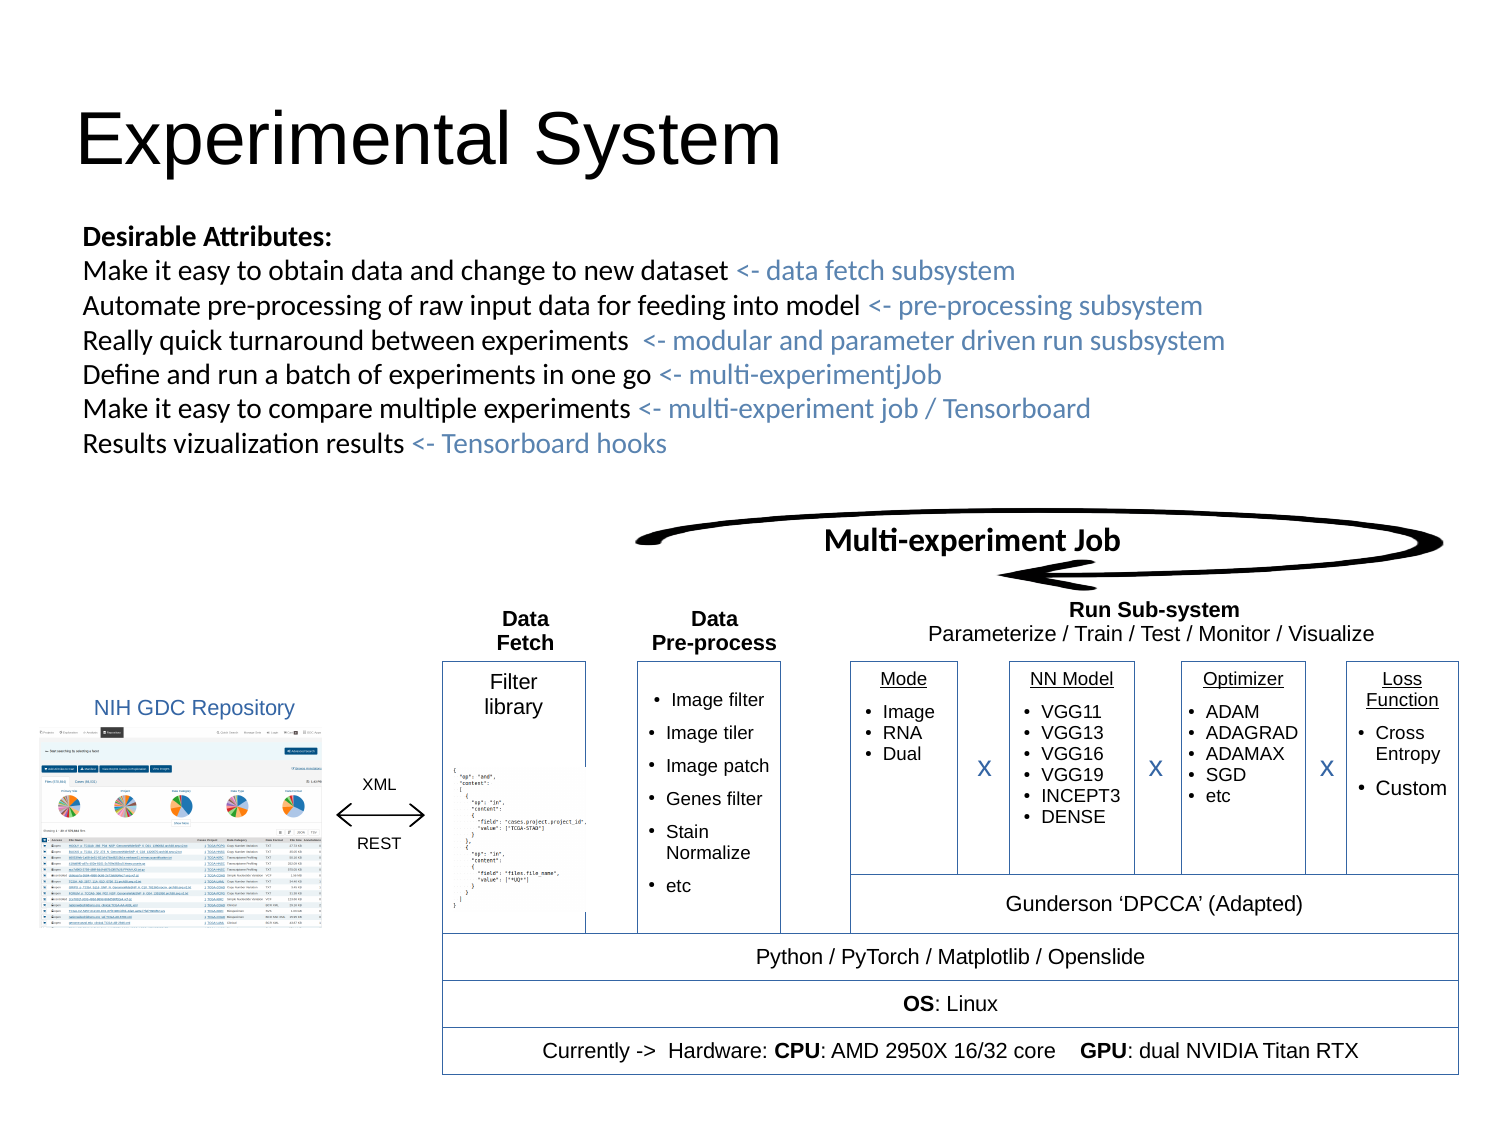

# Experimental System
Desirable Attributes:
Make it easy to obtain data and change to new dataset <- data fetch subsystem
Automate pre-processing of raw input data for feeding into model <- pre-processing subsystem
Really quick turnaround between experiments <- modular and parameter driven run susbsystem
Define and run a batch of experiments in one go <- multi-experimentjJob
Make it easy to compare multiple experiments <- multi-experiment job / Tensorboard
Results vizualization results <- Tensorboard hooks
Multi-experiment Job
 Run Sub-system
Parameterize / Train / Test / Monitor / Visualize
Data
Fetch
Data
Pre-process
Image filter
Image tiler
Image patch
Genes filter
Stain
Normalize
etc
Mode
Image
RNA
Dual
NN Model
VGG11
VGG13
VGG16
VGG19
INCEPT3
DENSE
Optimizer
ADAM
ADAGRAD
ADAMAX
SGD
etc
Loss
Function
Cross
Entropy
Custom
Filter
library
NIH GDC Repository
x
x
x
x
XML
REST
Gunderson ‘DPCCA’ (Adapted)
Gunderson ‘DPCCA’
Gunderson ‘DPCCA’ (Adapted)
Gunderson ‘DPCCA’ (Adapted)
Python / PyTorch / Matplotlib / Openslide
OS: Linux
Currently -> Hardware: CPU: AMD 2950X 16/32 core GPU: dual NVIDIA Titan RTX